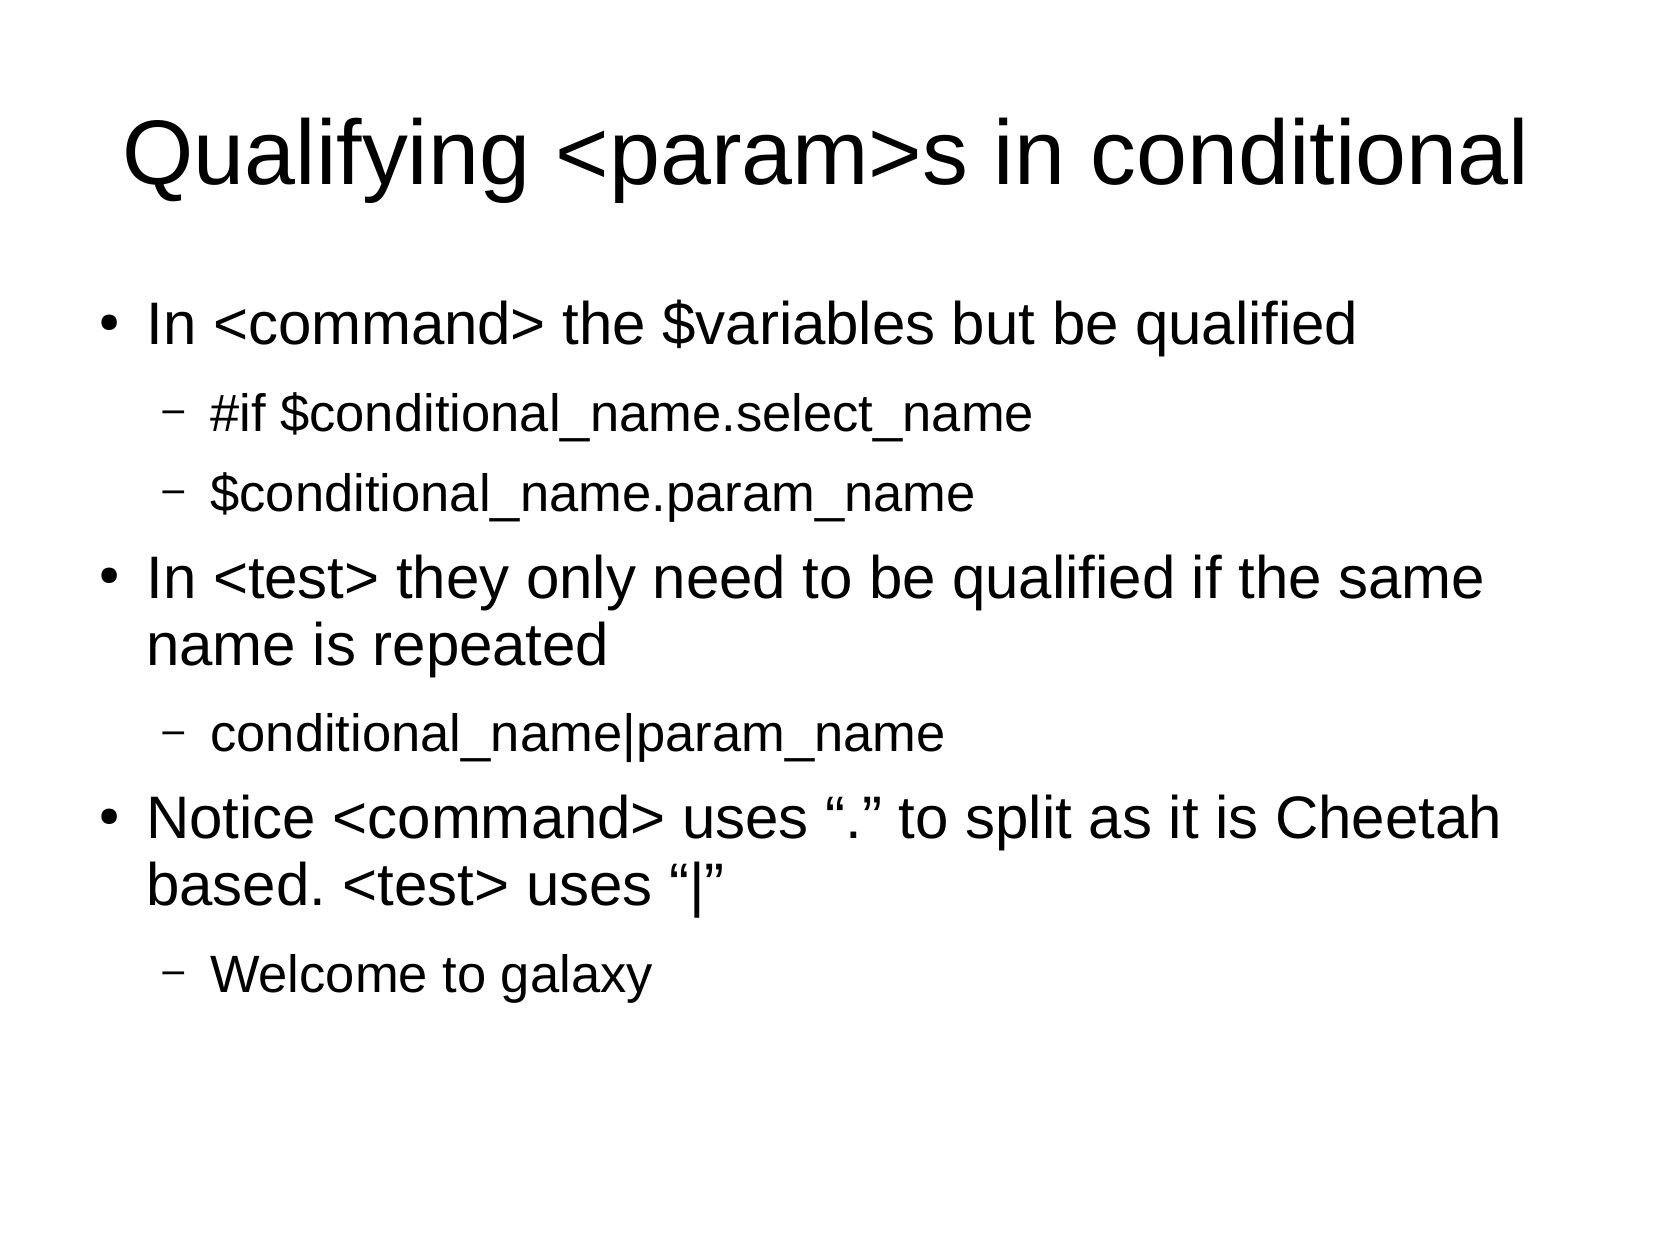

# Qualifying <param>s in conditional
In <command> the $variables but be qualified
#if $conditional_name.select_name
$conditional_name.param_name
In <test> they only need to be qualified if the same name is repeated
conditional_name|param_name
Notice <command> uses “.” to split as it is Cheetah based. <test> uses “|”
Welcome to galaxy